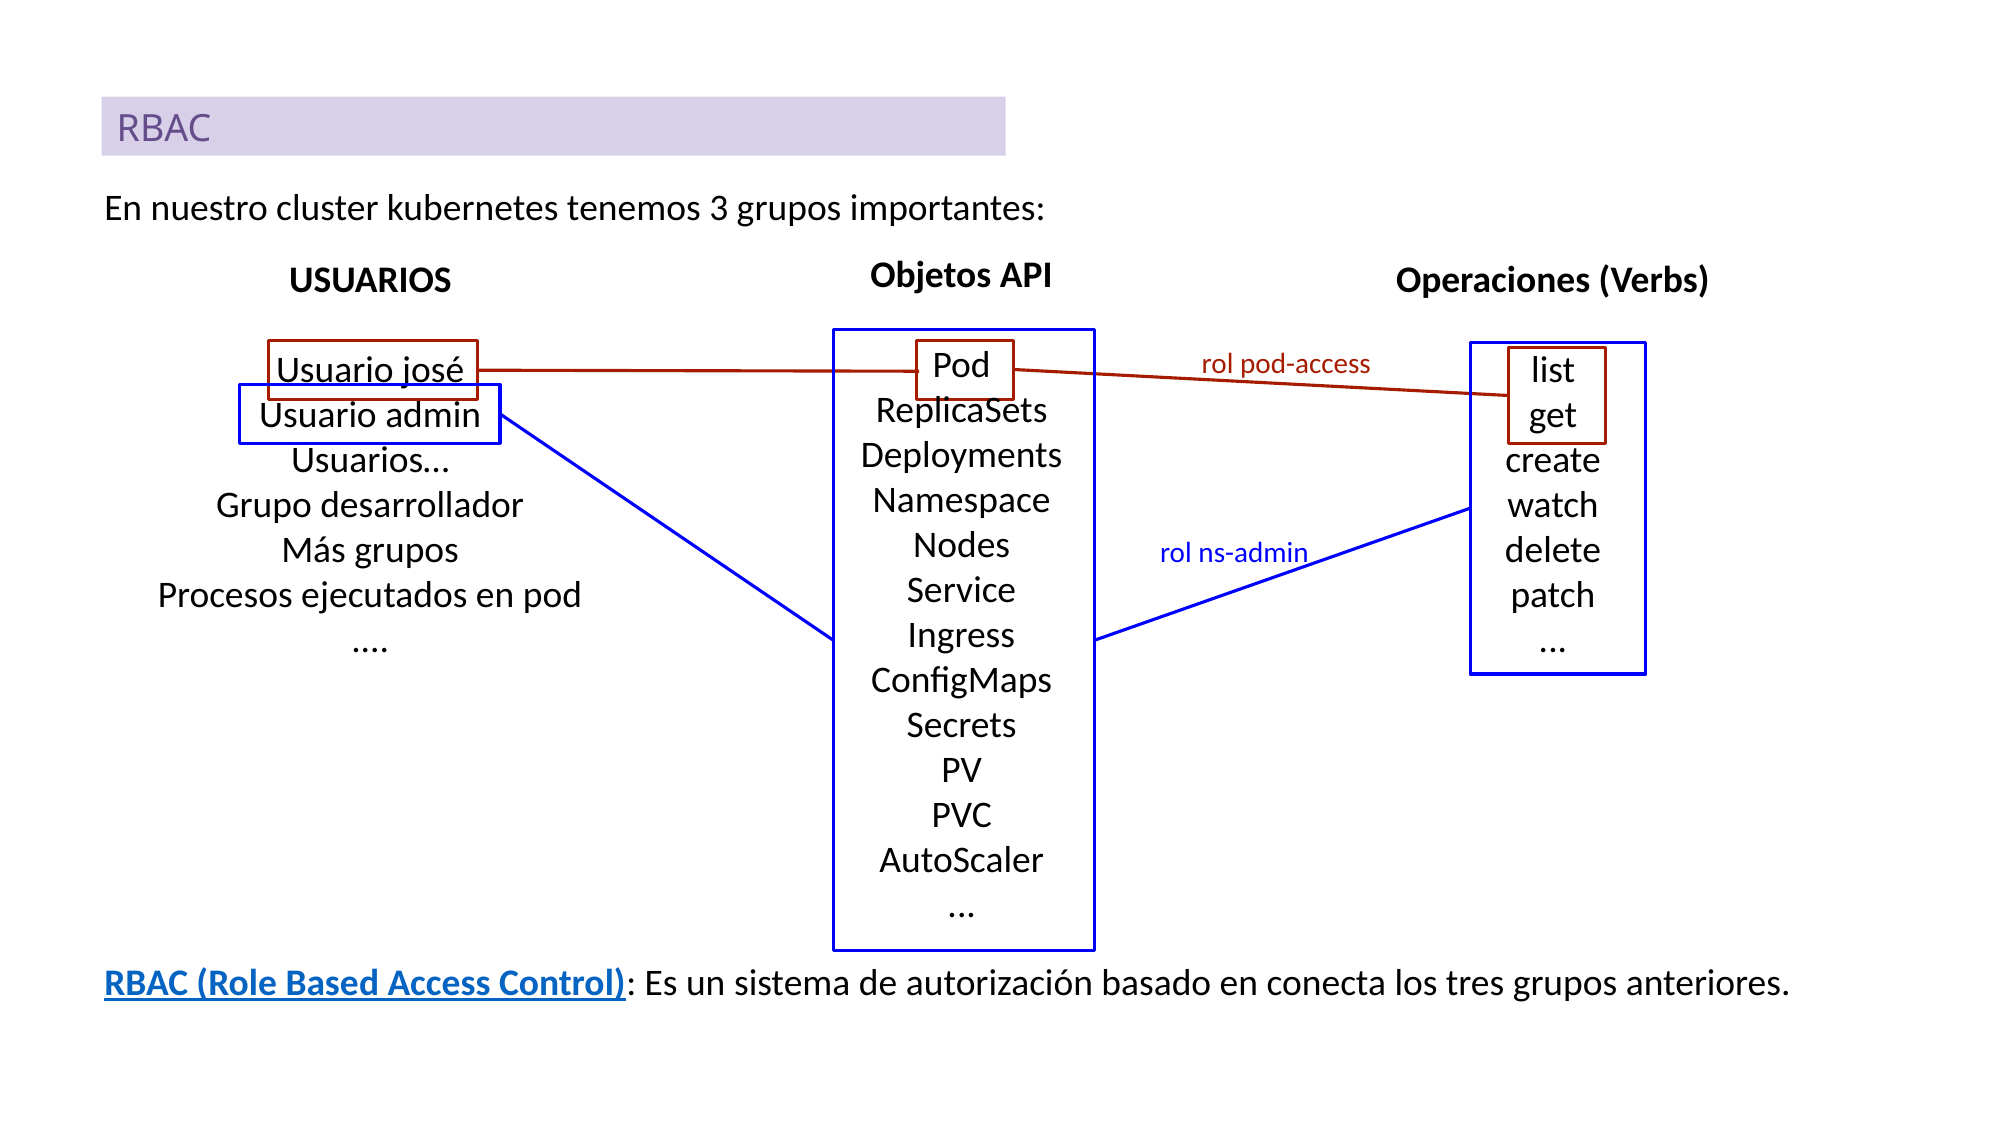

RBAC
En nuestro cluster kubernetes tenemos 3 grupos importantes:
Objetos API
Pod
ReplicaSets
Deployments
Namespace
Nodes
Service
Ingress
ConfigMaps
Secrets
PV
PVC
AutoScaler
...
USUARIOS
Usuario josé
Usuario admin
Usuarios…
Grupo desarrollador
Más grupos
Procesos ejecutados en pod
....
Operaciones (Verbs)
list
get
create
watch
delete
patch
...
rol pod-access
rol ns-admin
RBAC (Role Based Access Control): Es un sistema de autorización basado en conecta los tres grupos anteriores.